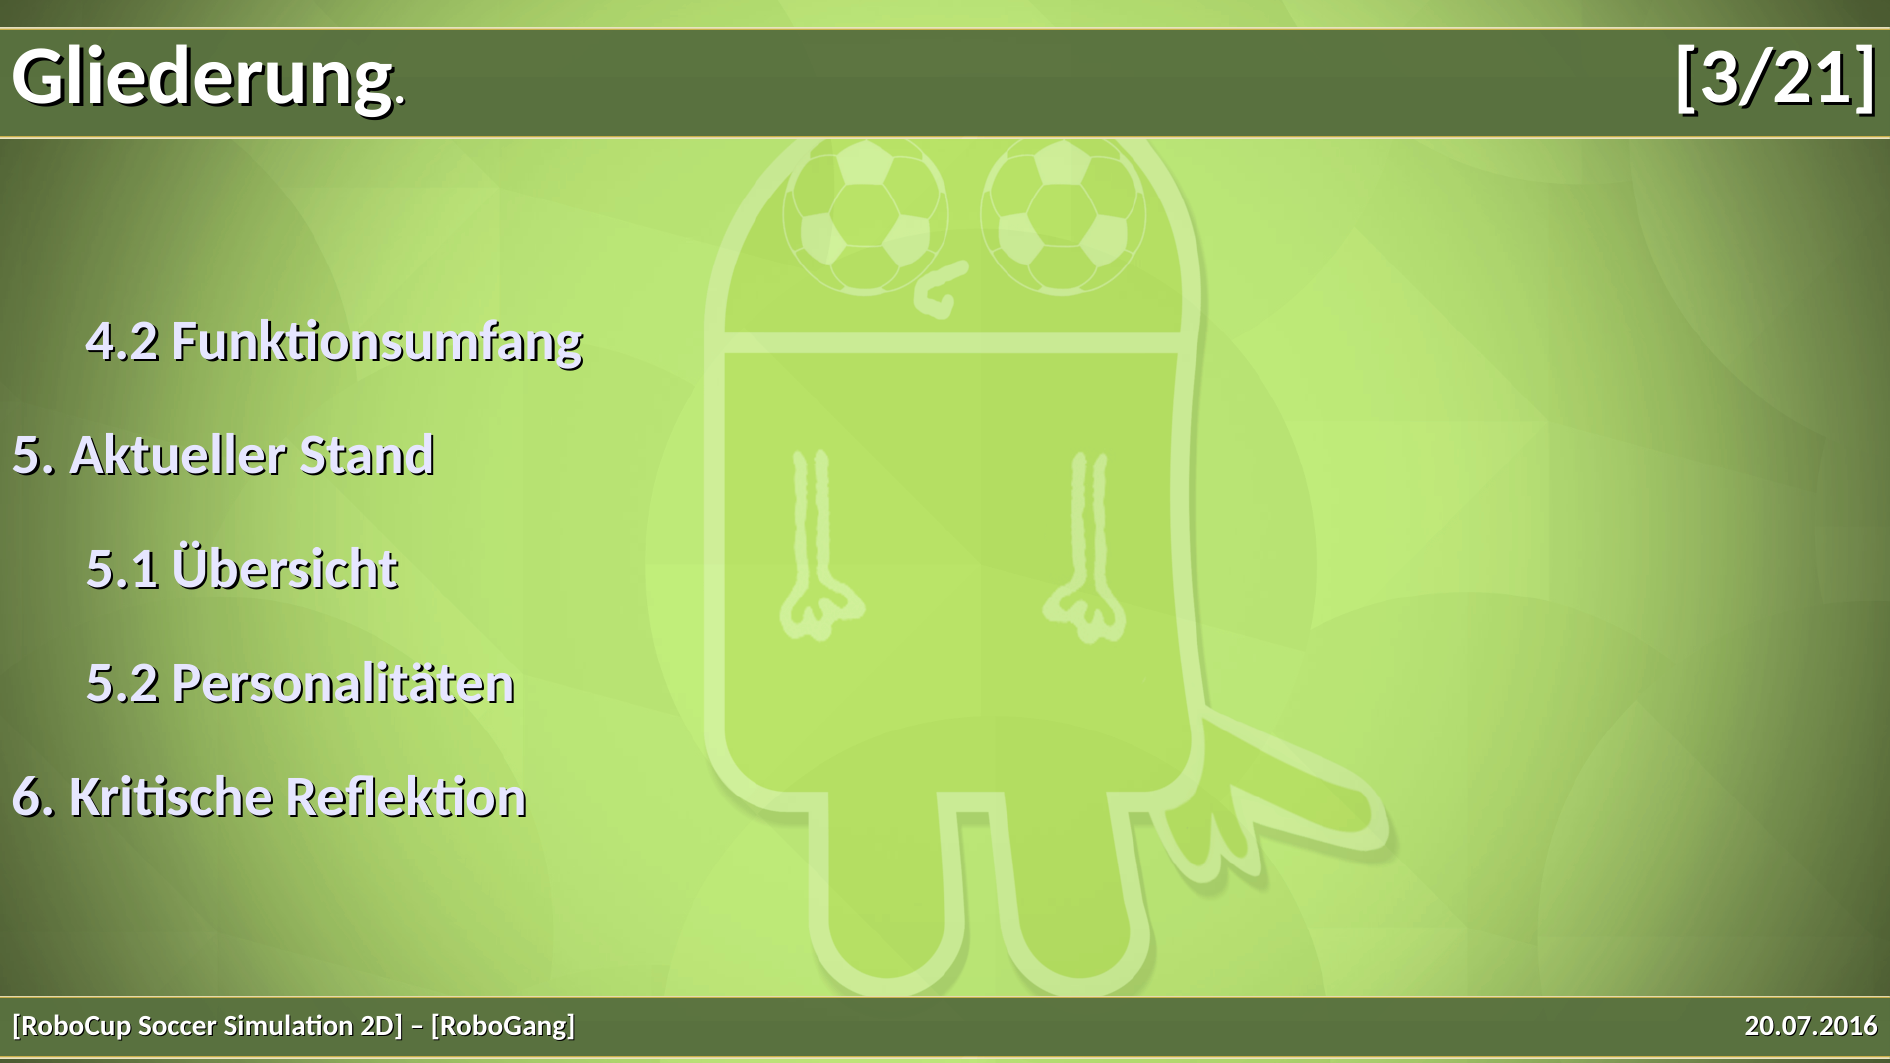

# Gliederung.
[3/21]
	4.2 Funktionsumfang
5. Aktueller Stand
	5.1 Übersicht
	5.2 Personalitäten
6. Kritische Reflektion
[RoboCup Soccer Simulation 2D] – [RoboGang]
20.07.2016